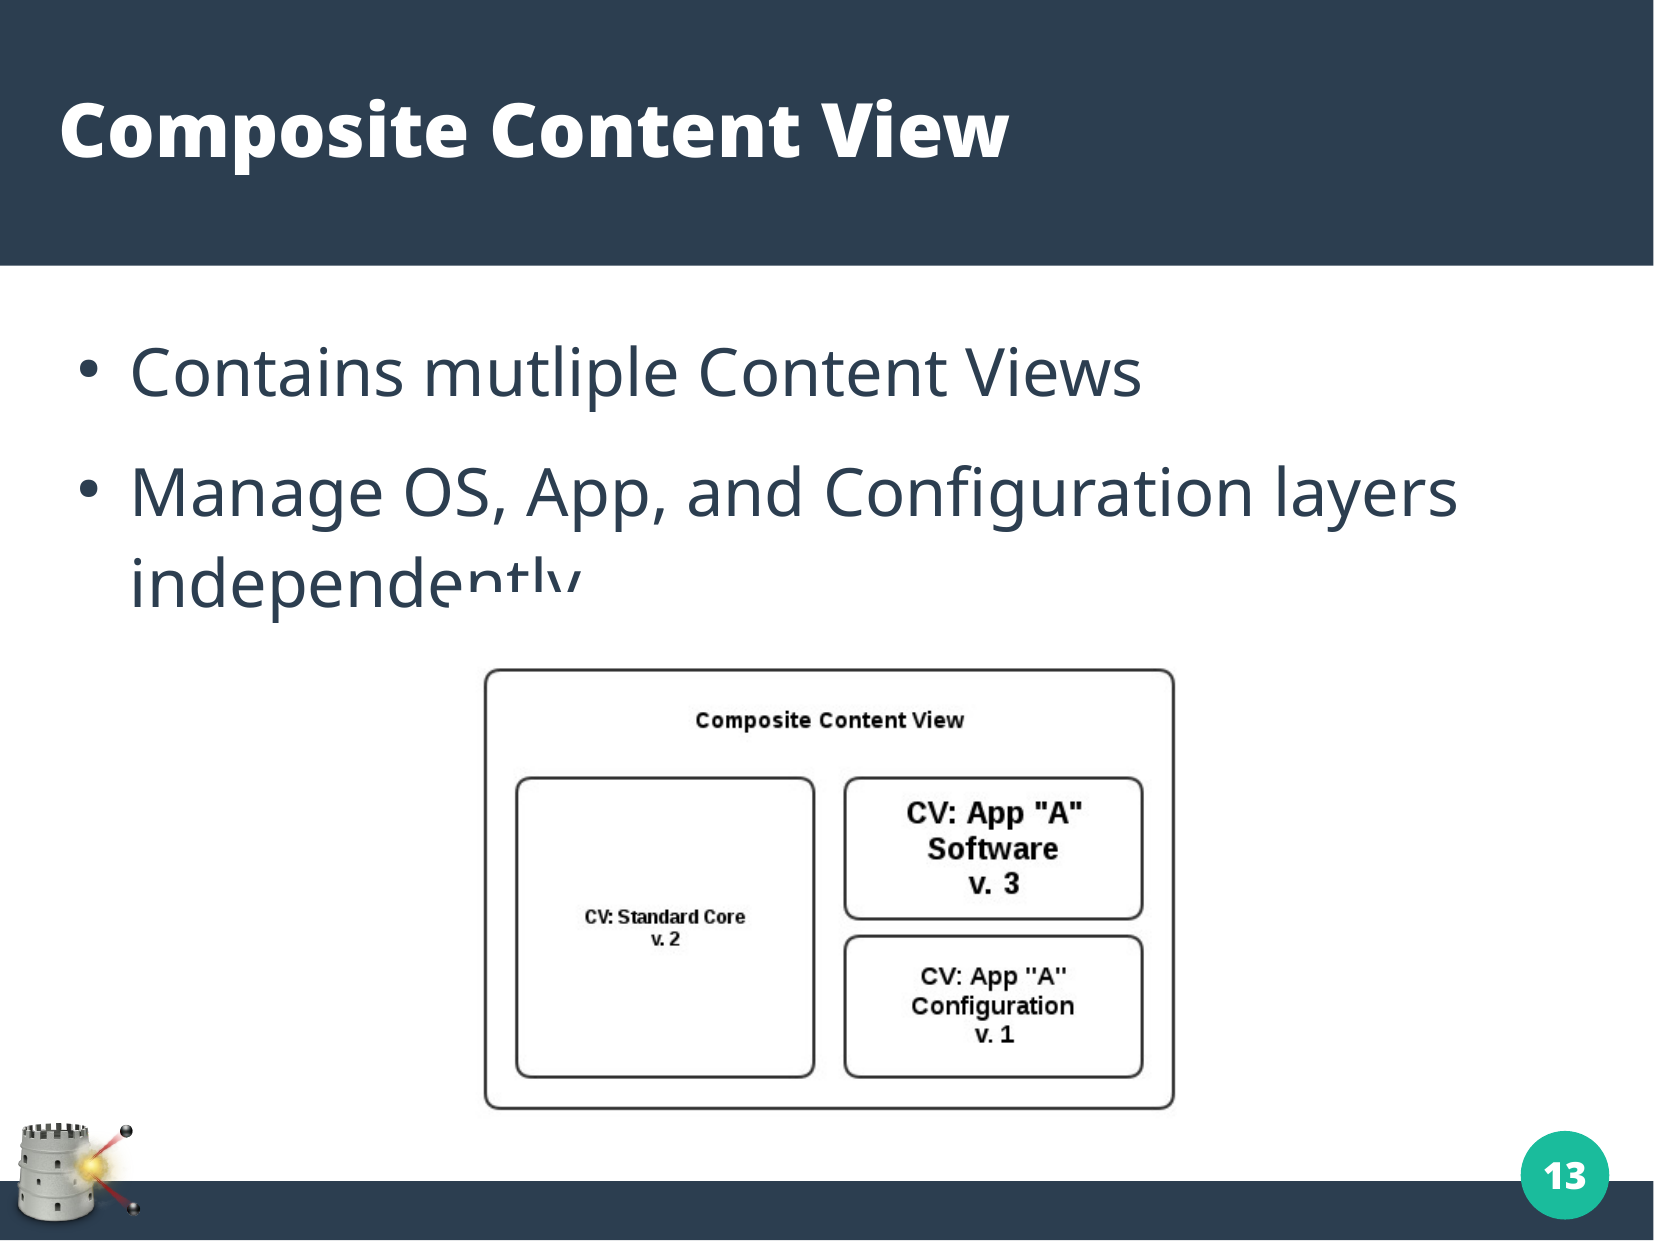

# Composite Content View
Contains mutliple Content Views
Manage OS, App, and Configuration layers independently
13